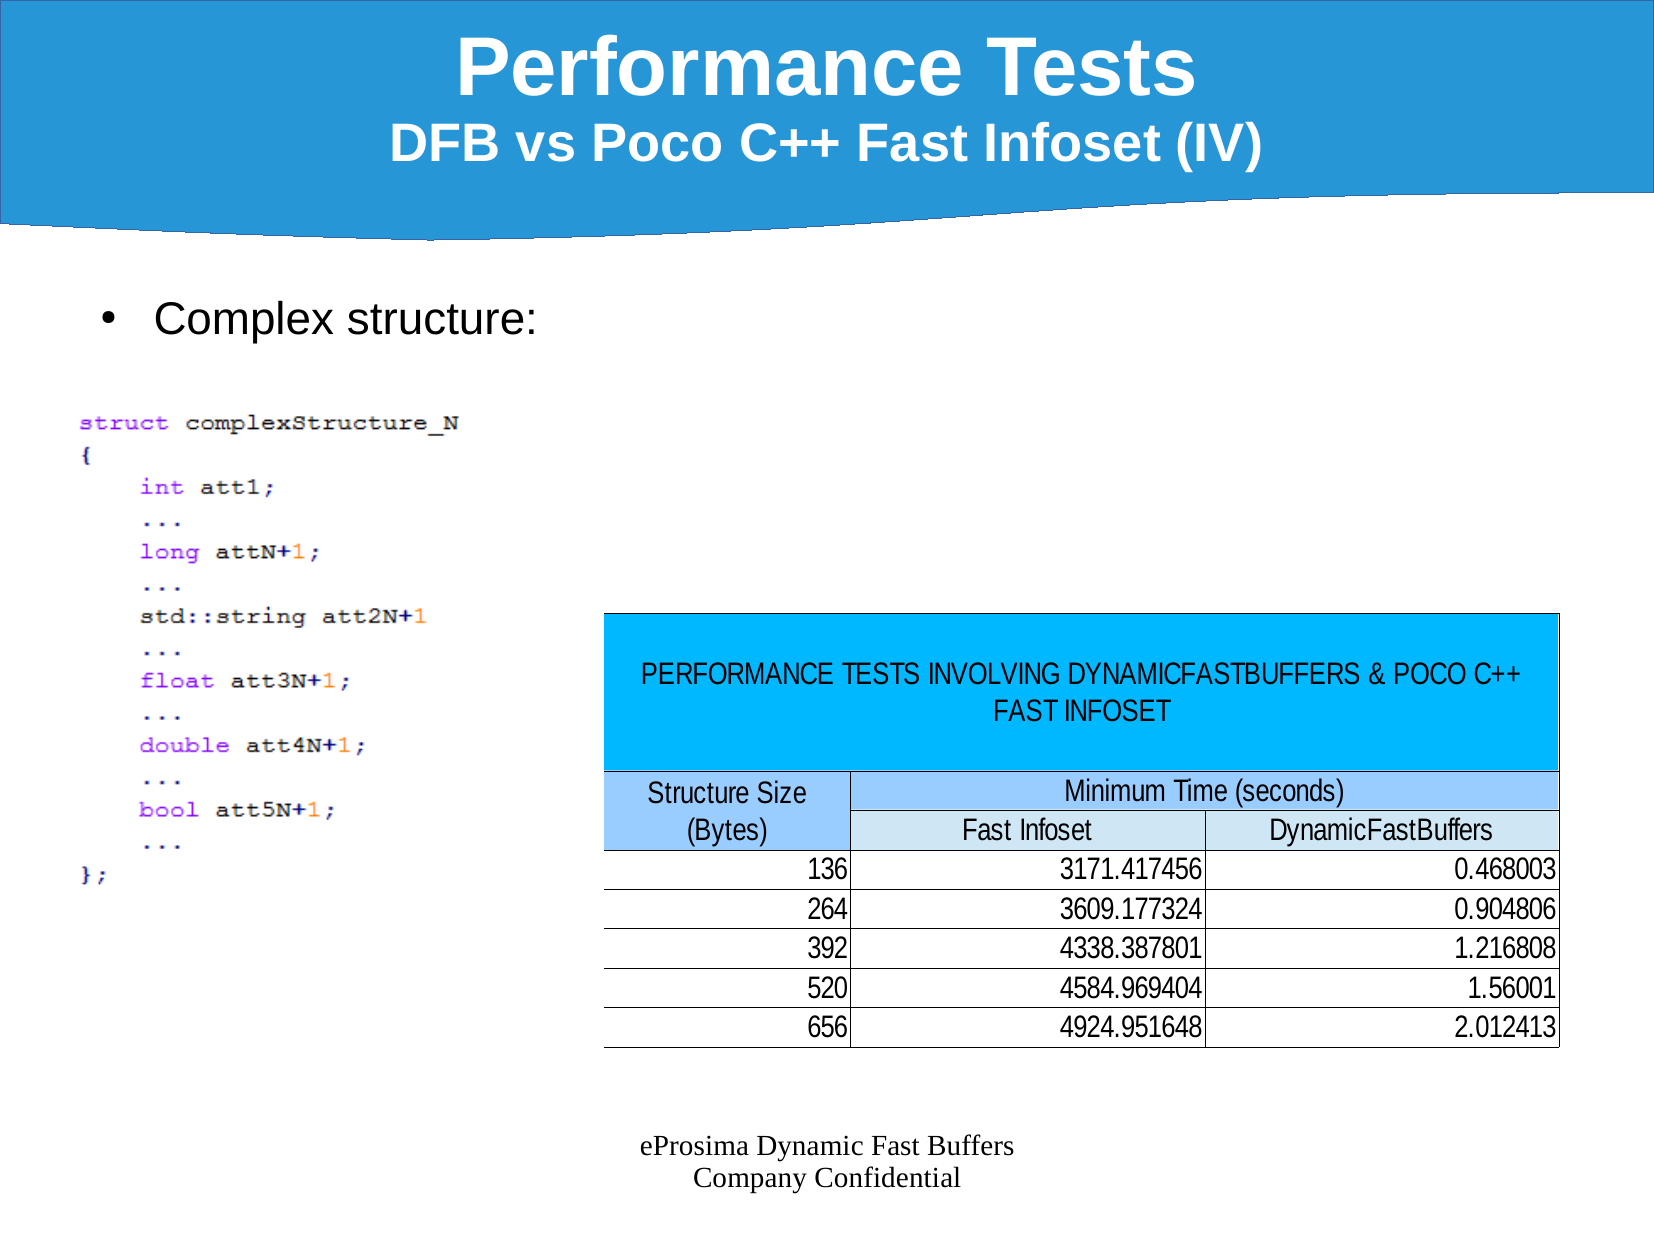

Performance Tests
DFB vs Poco C++ Fast Infoset (IV)
# Complex structure:
eProsima Dynamic Fast Buffers